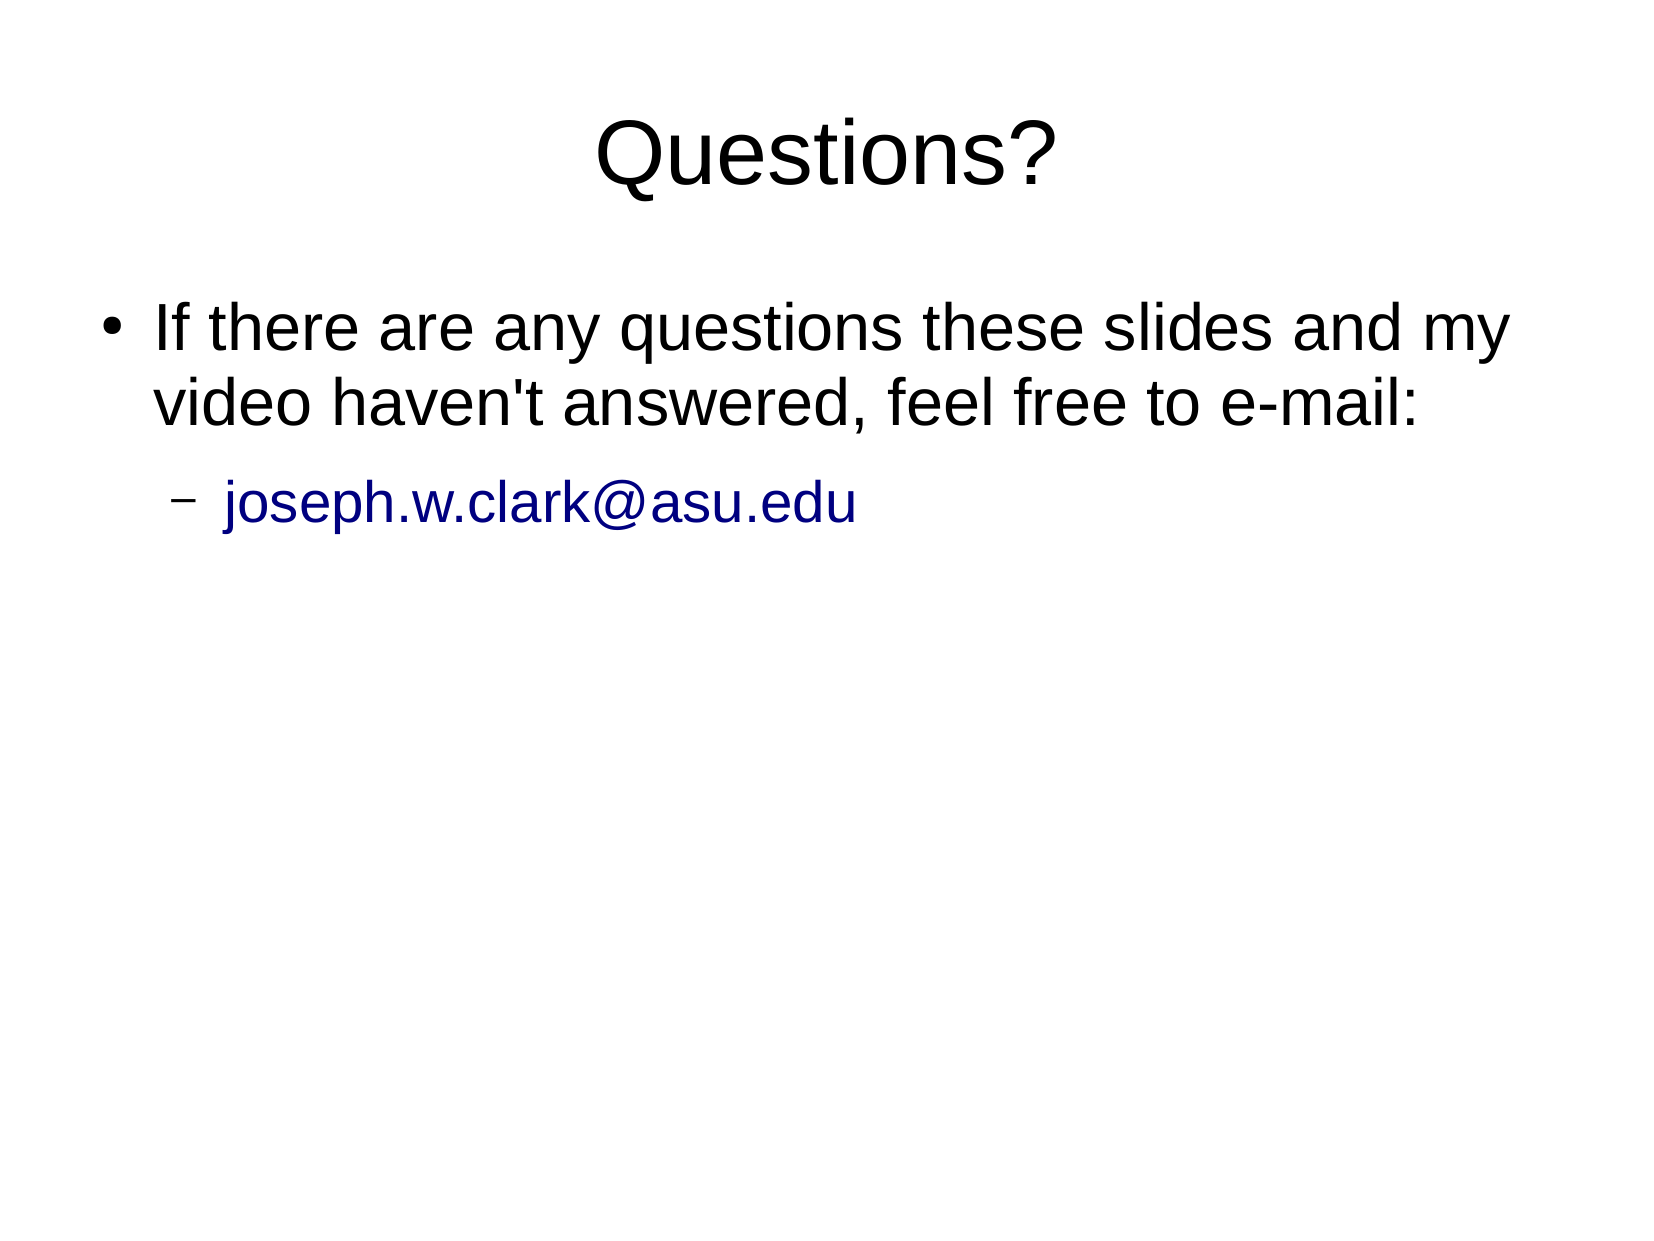

# Questions?
If there are any questions these slides and my video haven't answered, feel free to e-mail:
joseph.w.clark@asu.edu